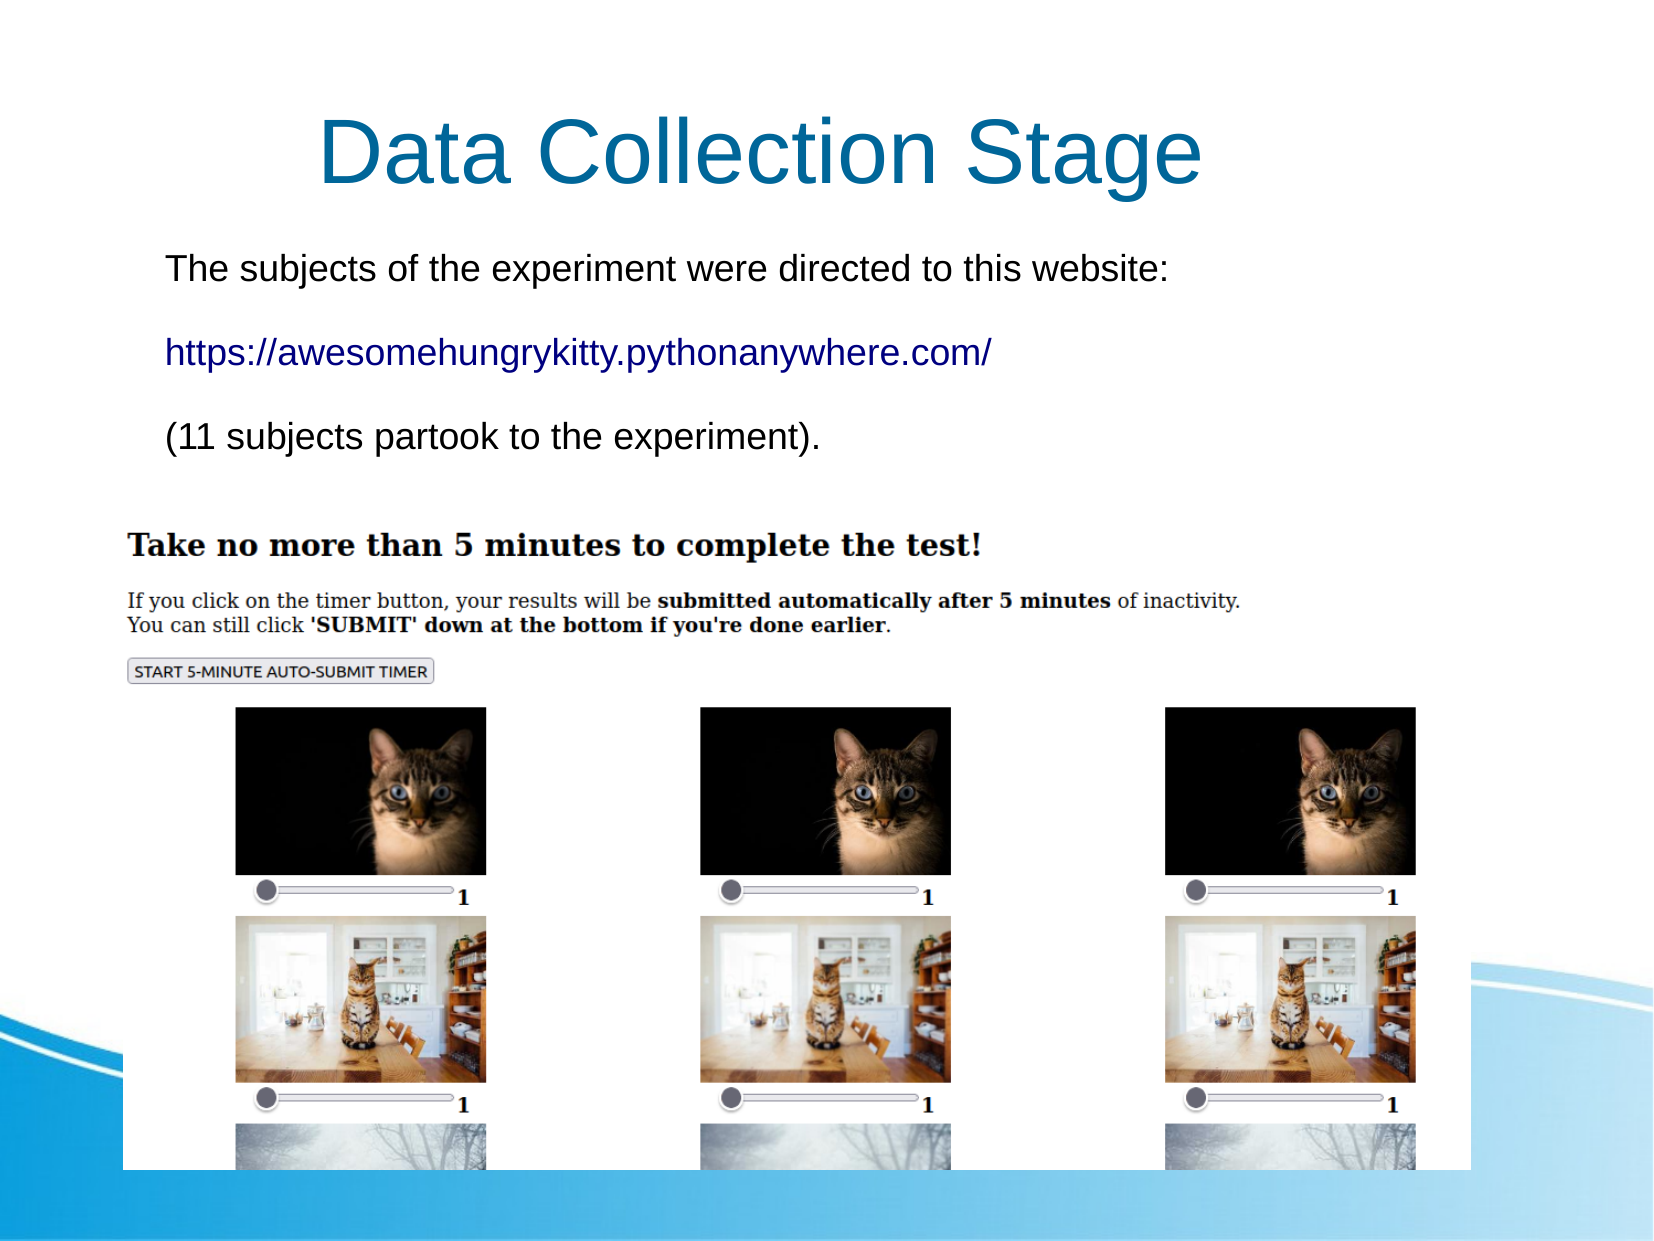

# Data Collection Stage
The subjects of the experiment were directed to this website:
https://awesomehungrykitty.pythonanywhere.com/
(11 subjects partook to the experiment).